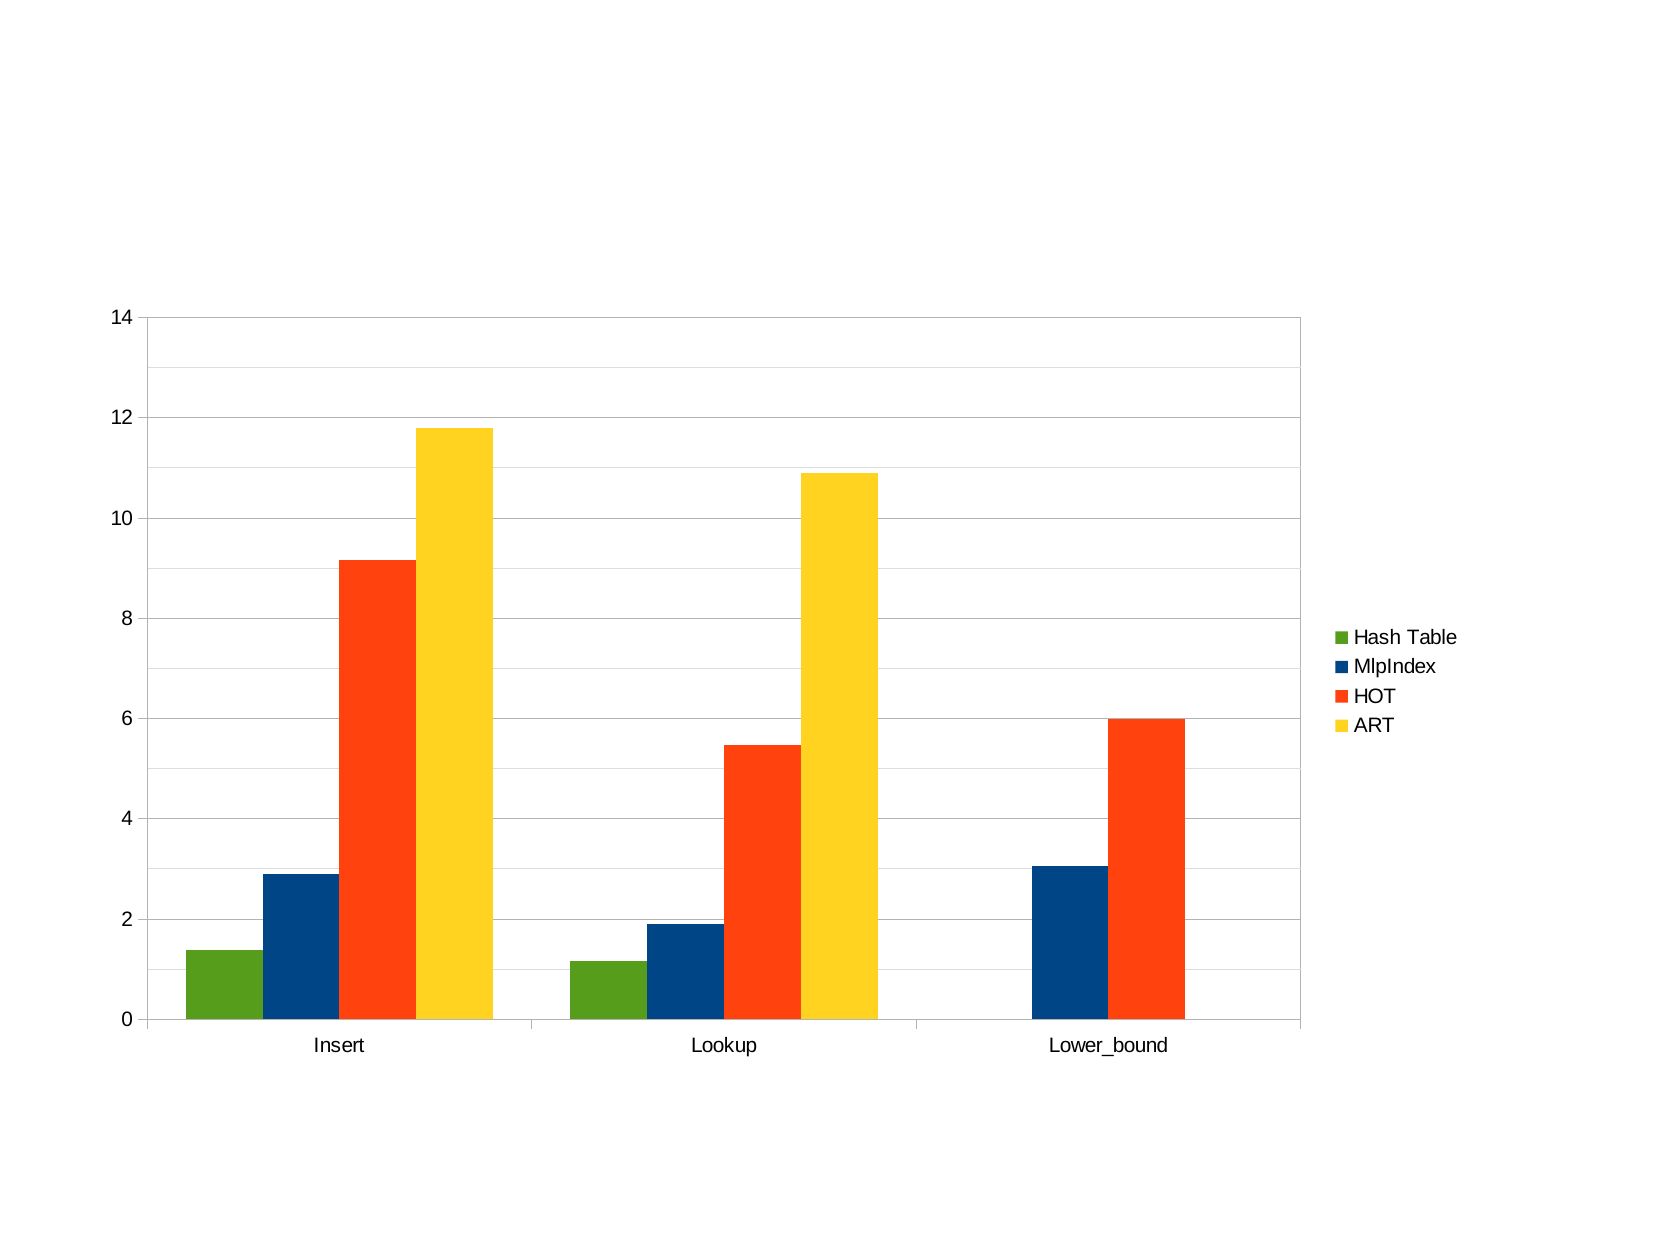

#
### Chart
| Category | Hash Table | MlpIndex | HOT | ART |
|---|---|---|---|---|
| Insert | 1.38 | 2.9 | 9.16 | 11.8 |
| Lookup | 1.16 | 1.91 | 5.47 | 10.9 |
| Lower_bound | None | 3.05 | 5.98 | None |